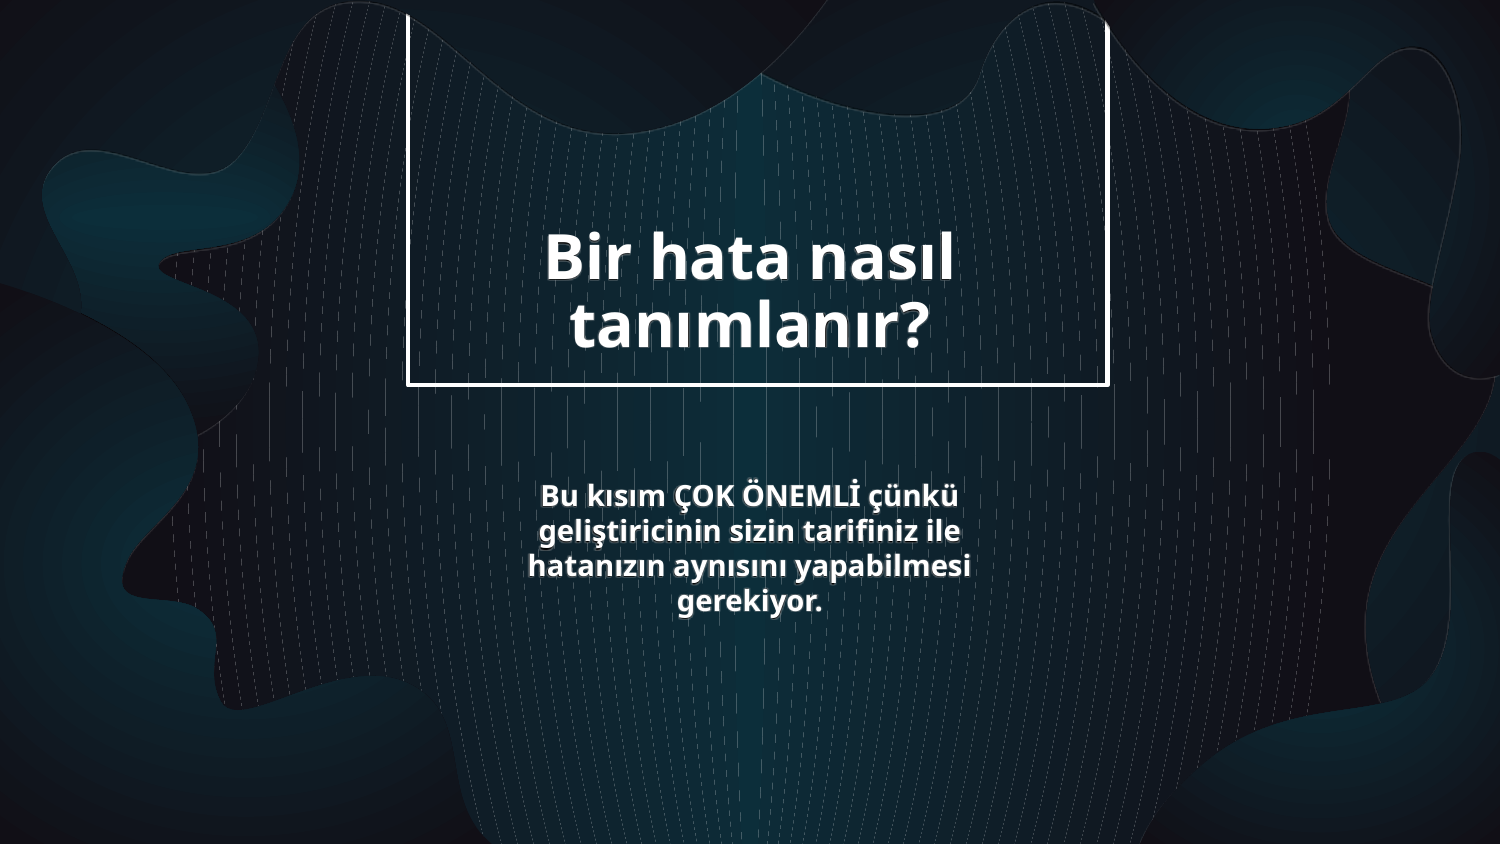

# Bir hata nasıl tanımlanır?
Bu kısım ÇOK ÖNEMLİ çünkü geliştiricinin sizin tarifiniz ile hatanızın aynısını yapabilmesi gerekiyor.